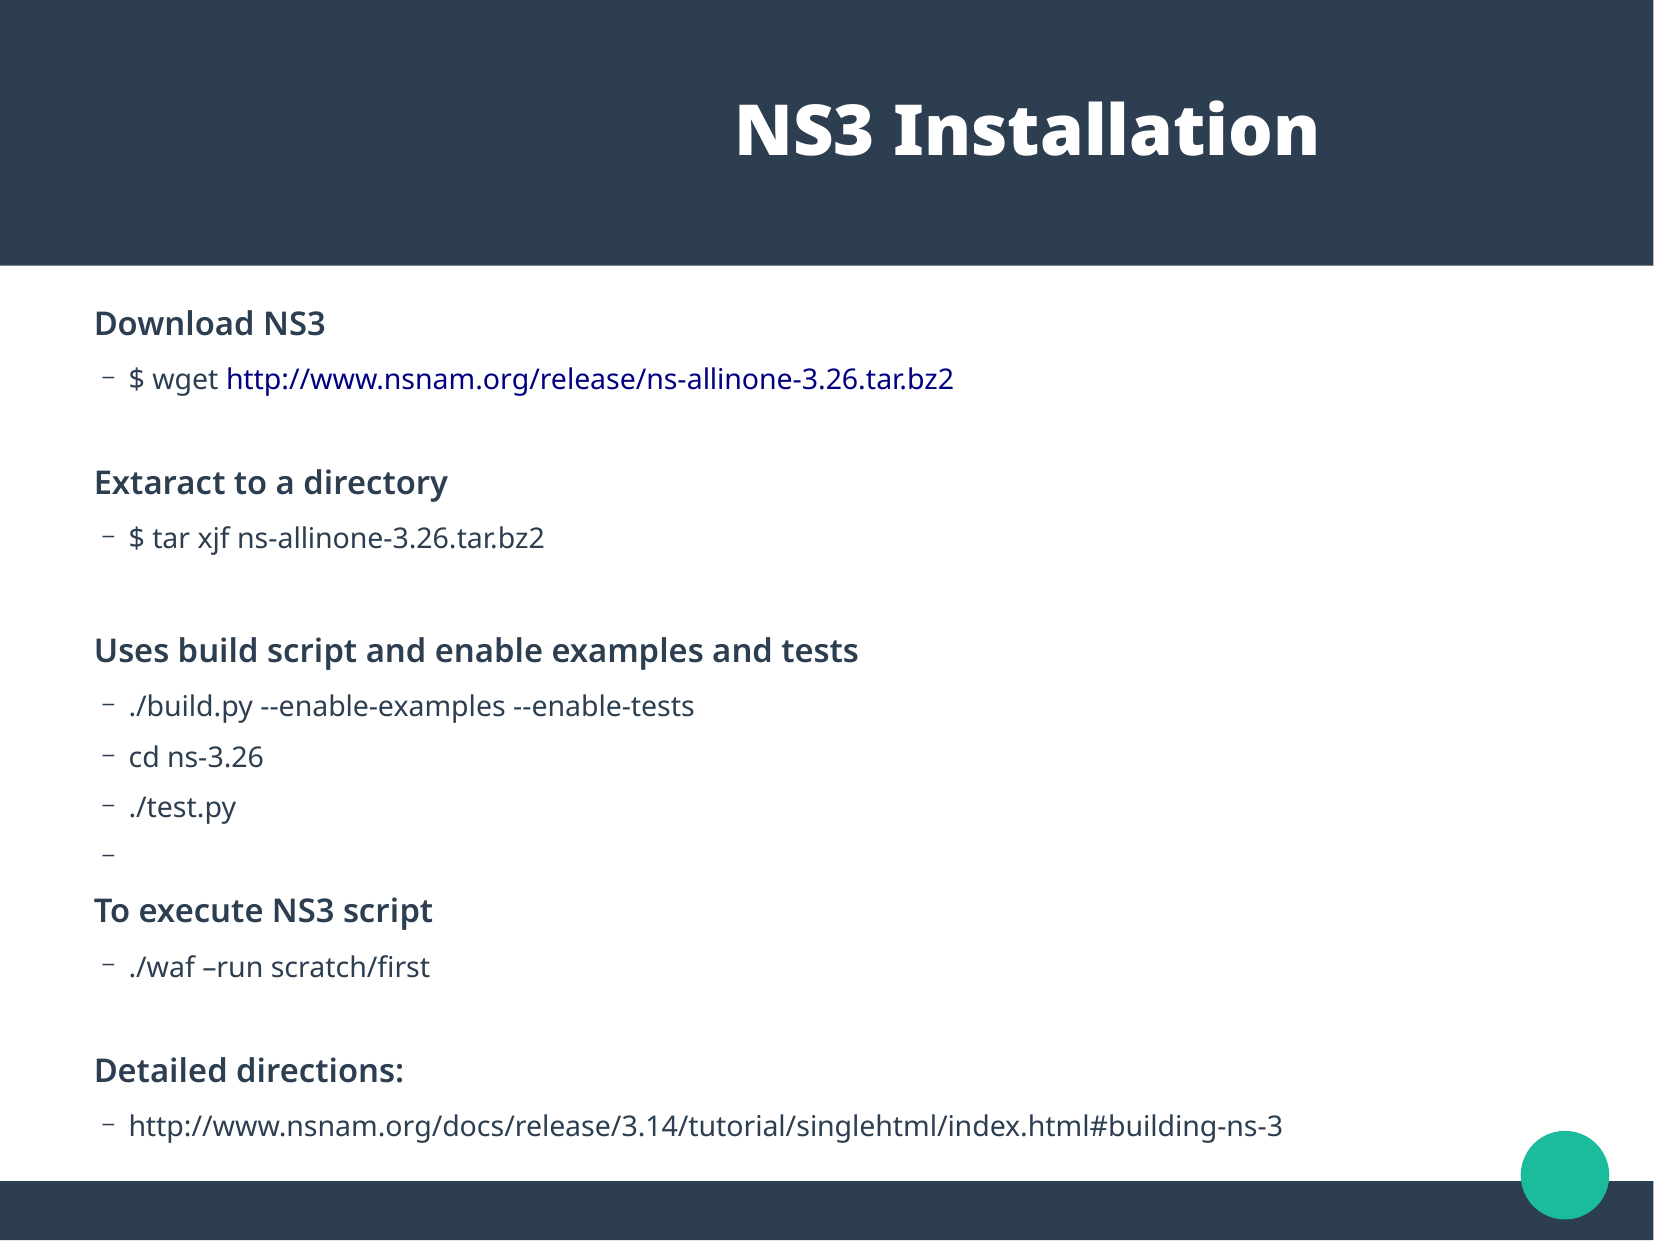

# NS3 Installation
Download NS3
$ wget http://www.nsnam.org/release/ns-allinone-3.26.tar.bz2
Extaract to a directory
$ tar xjf ns-allinone-3.26.tar.bz2
Uses build script and enable examples and tests
./build.py --enable-examples --enable-tests
cd ns-3.26
./test.py
To execute NS3 script
./waf –run scratch/first
Detailed directions:
http://www.nsnam.org/docs/release/3.14/tutorial/singlehtml/index.html#building-ns-3